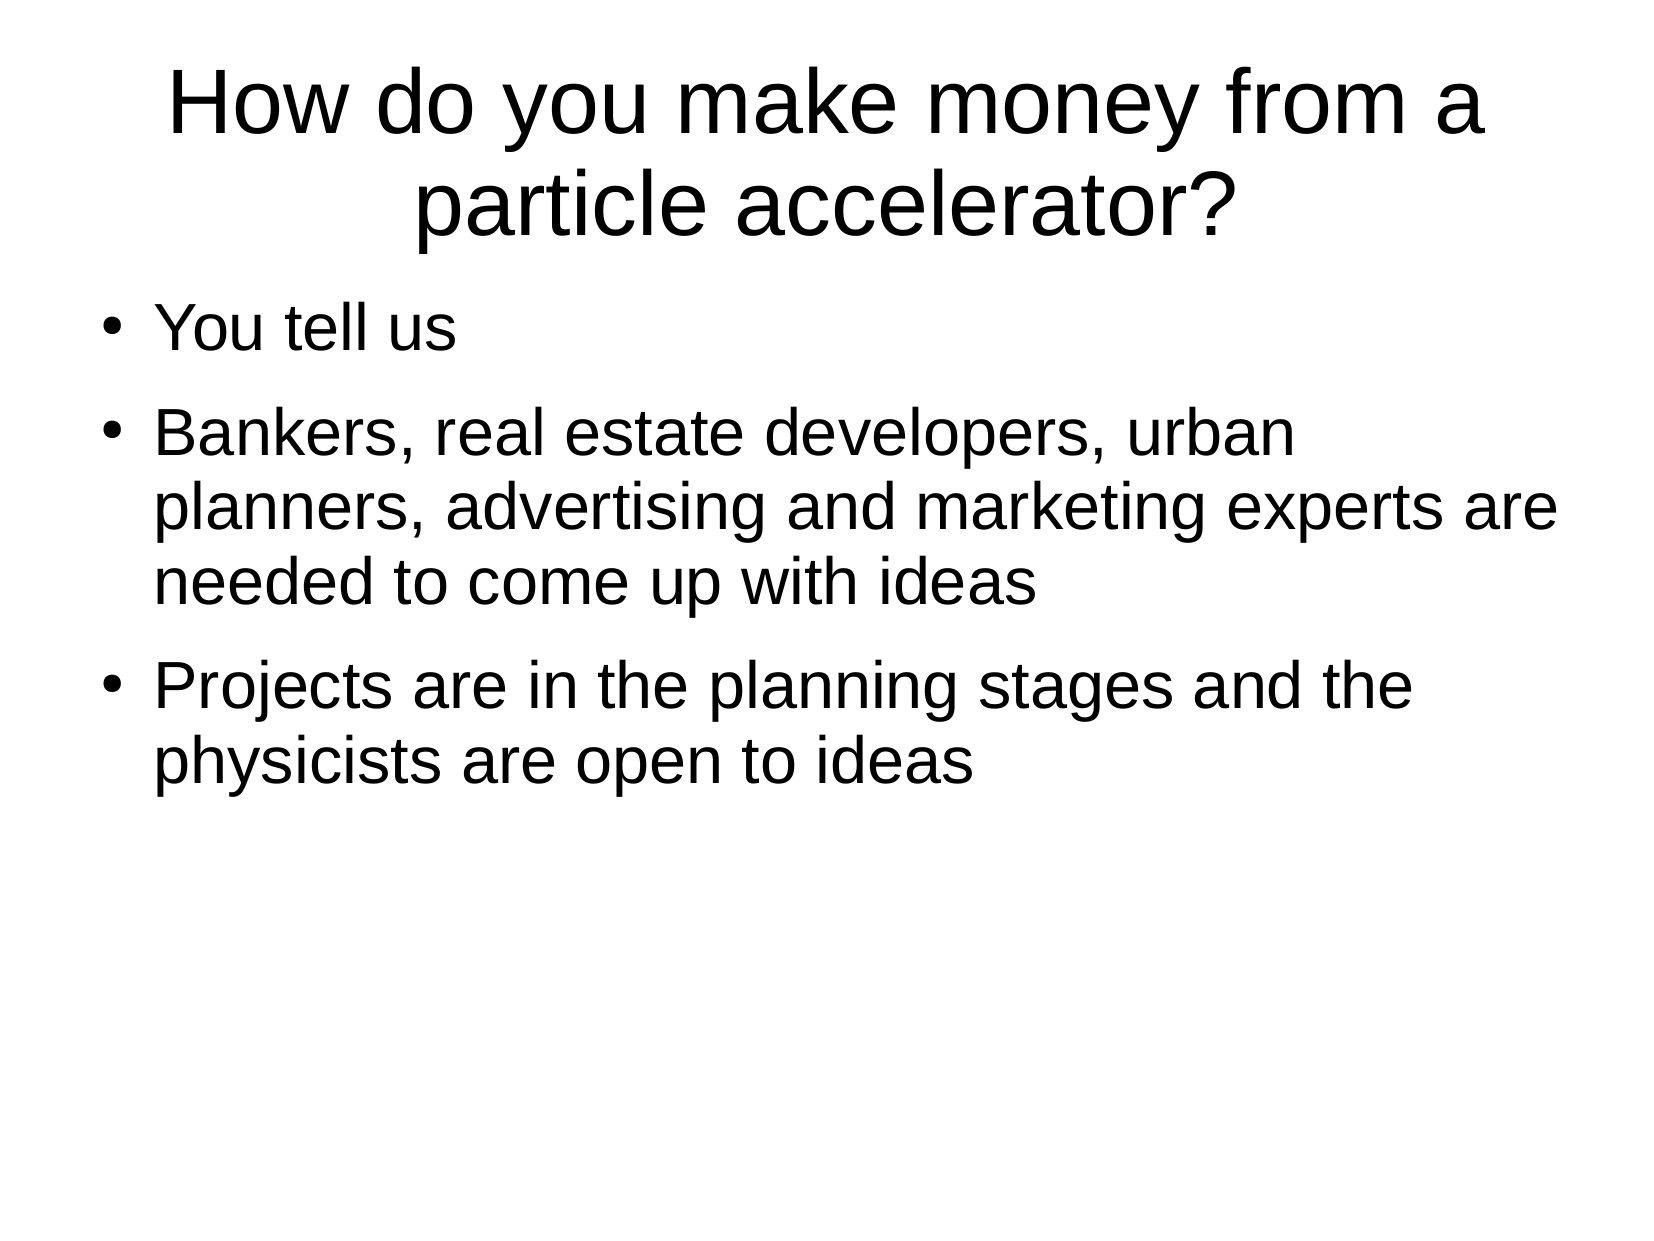

# How do you make money from a particle accelerator?
You tell us
Bankers, real estate developers, urban planners, advertising and marketing experts are needed to come up with ideas
Projects are in the planning stages and the physicists are open to ideas